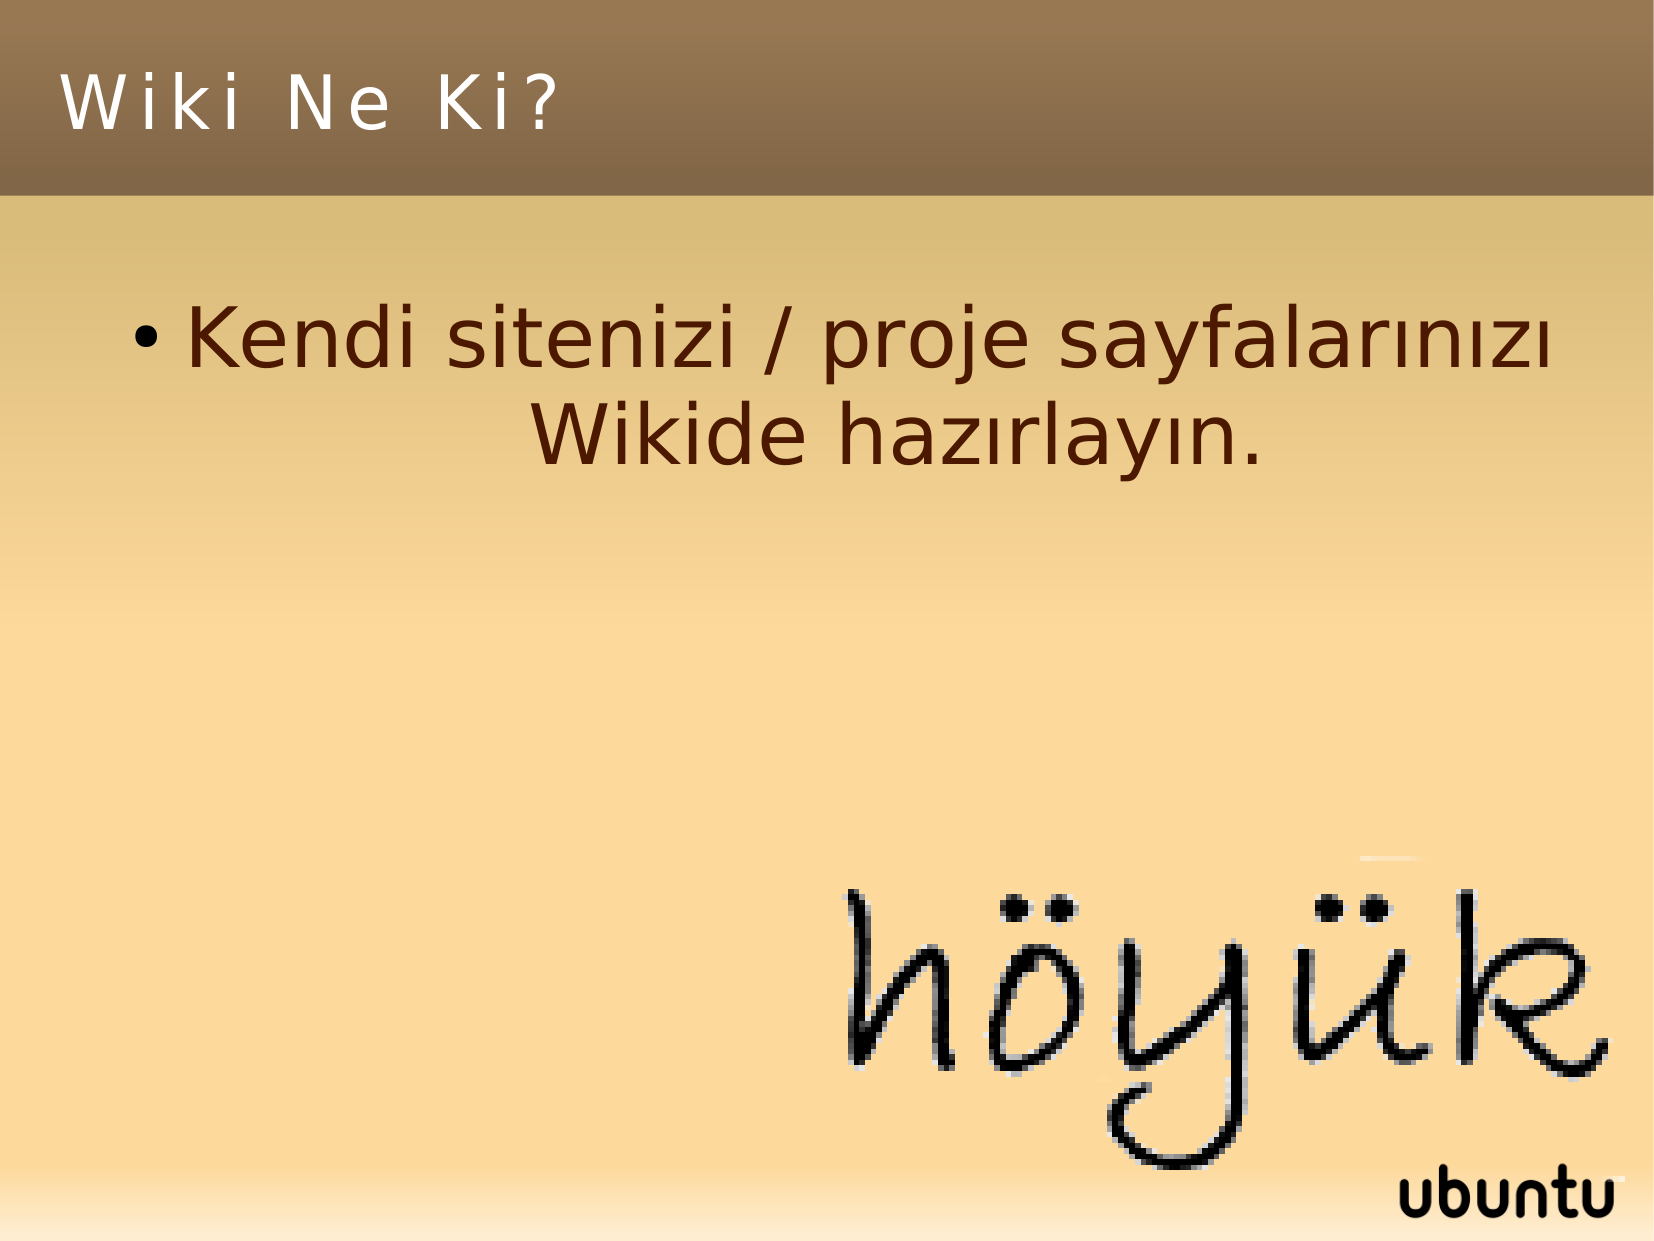

# Wiki Ne Ki?
Kendi sitenizi / proje sayfalarınızı Wikide hazırlayın.